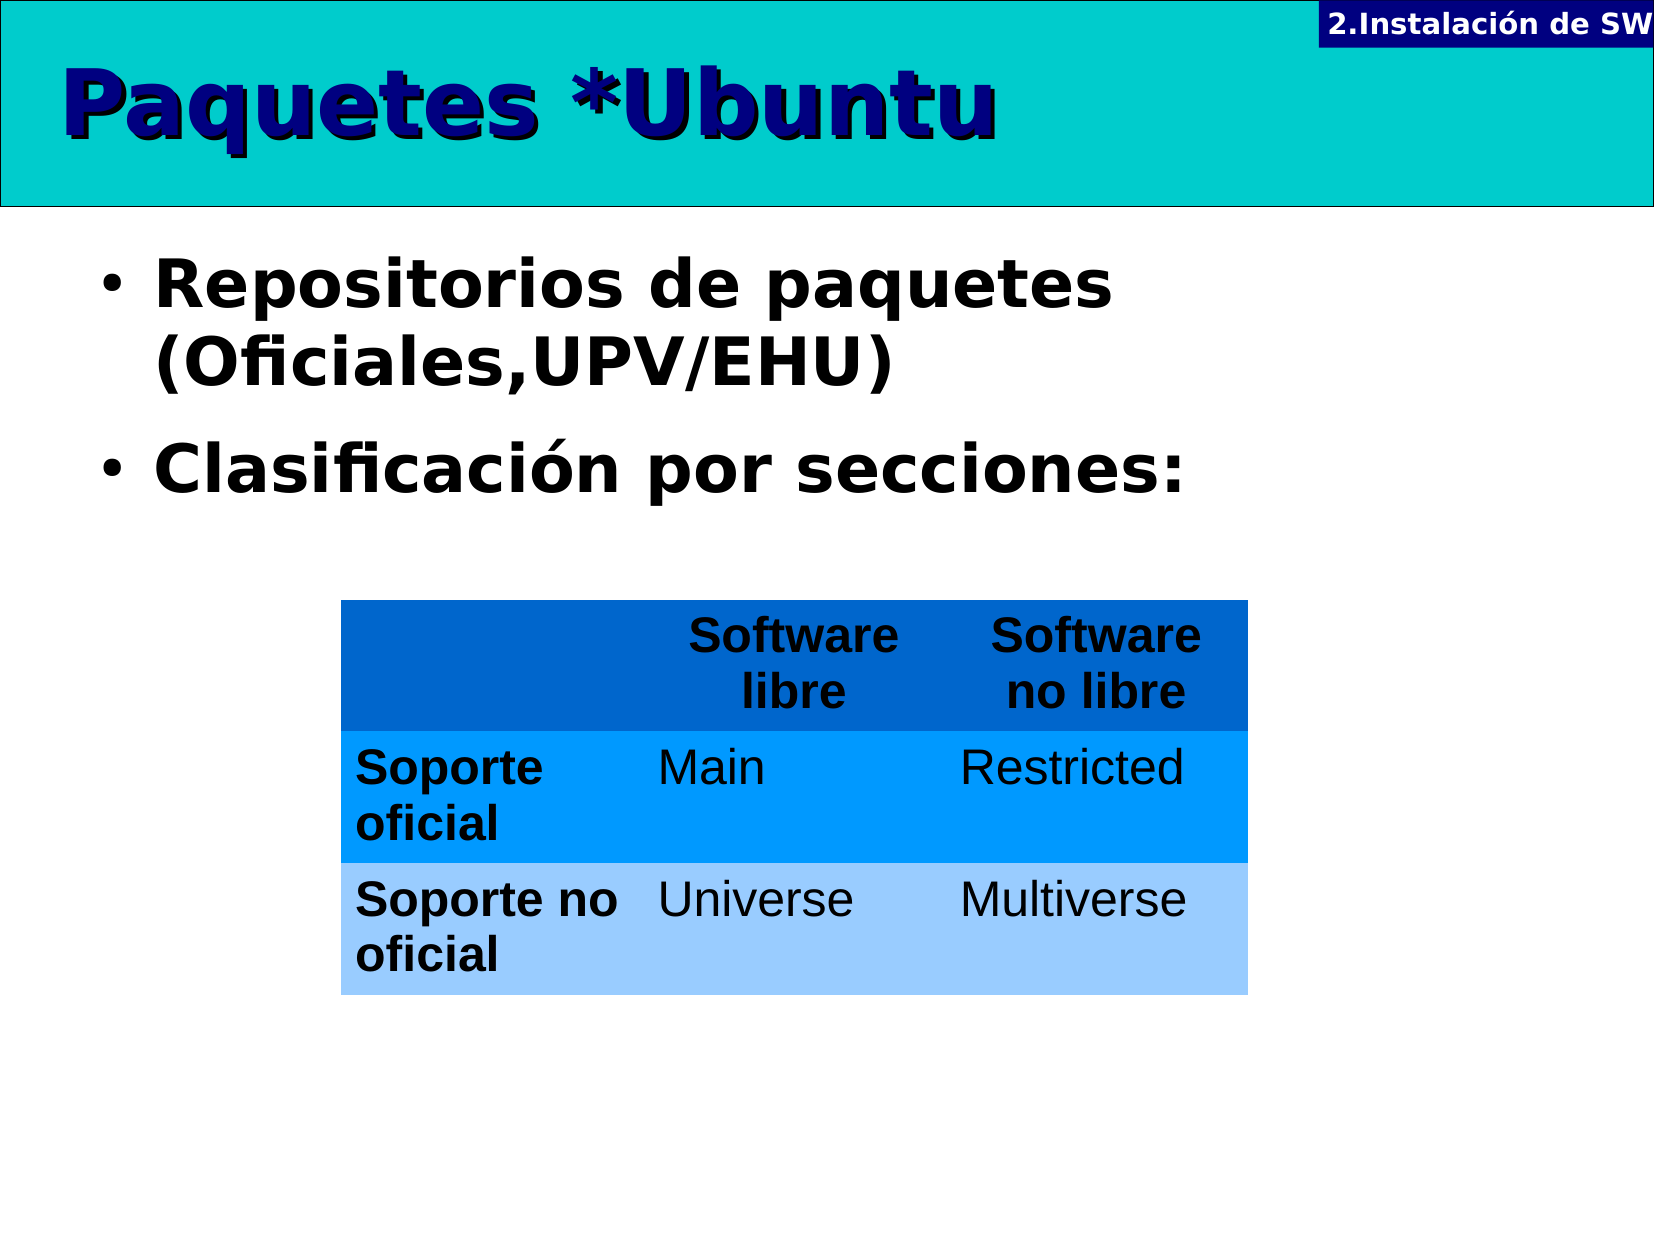

2.Instalación de SW
# Paquetes *Ubuntu
Repositorios de paquetes (Oficiales,UPV/EHU)
Clasificación por secciones:
| | Software libre | Software no libre |
| --- | --- | --- |
| Soporte oficial | Main | Restricted |
| Soporte no oficial | Universe | Multiverse |